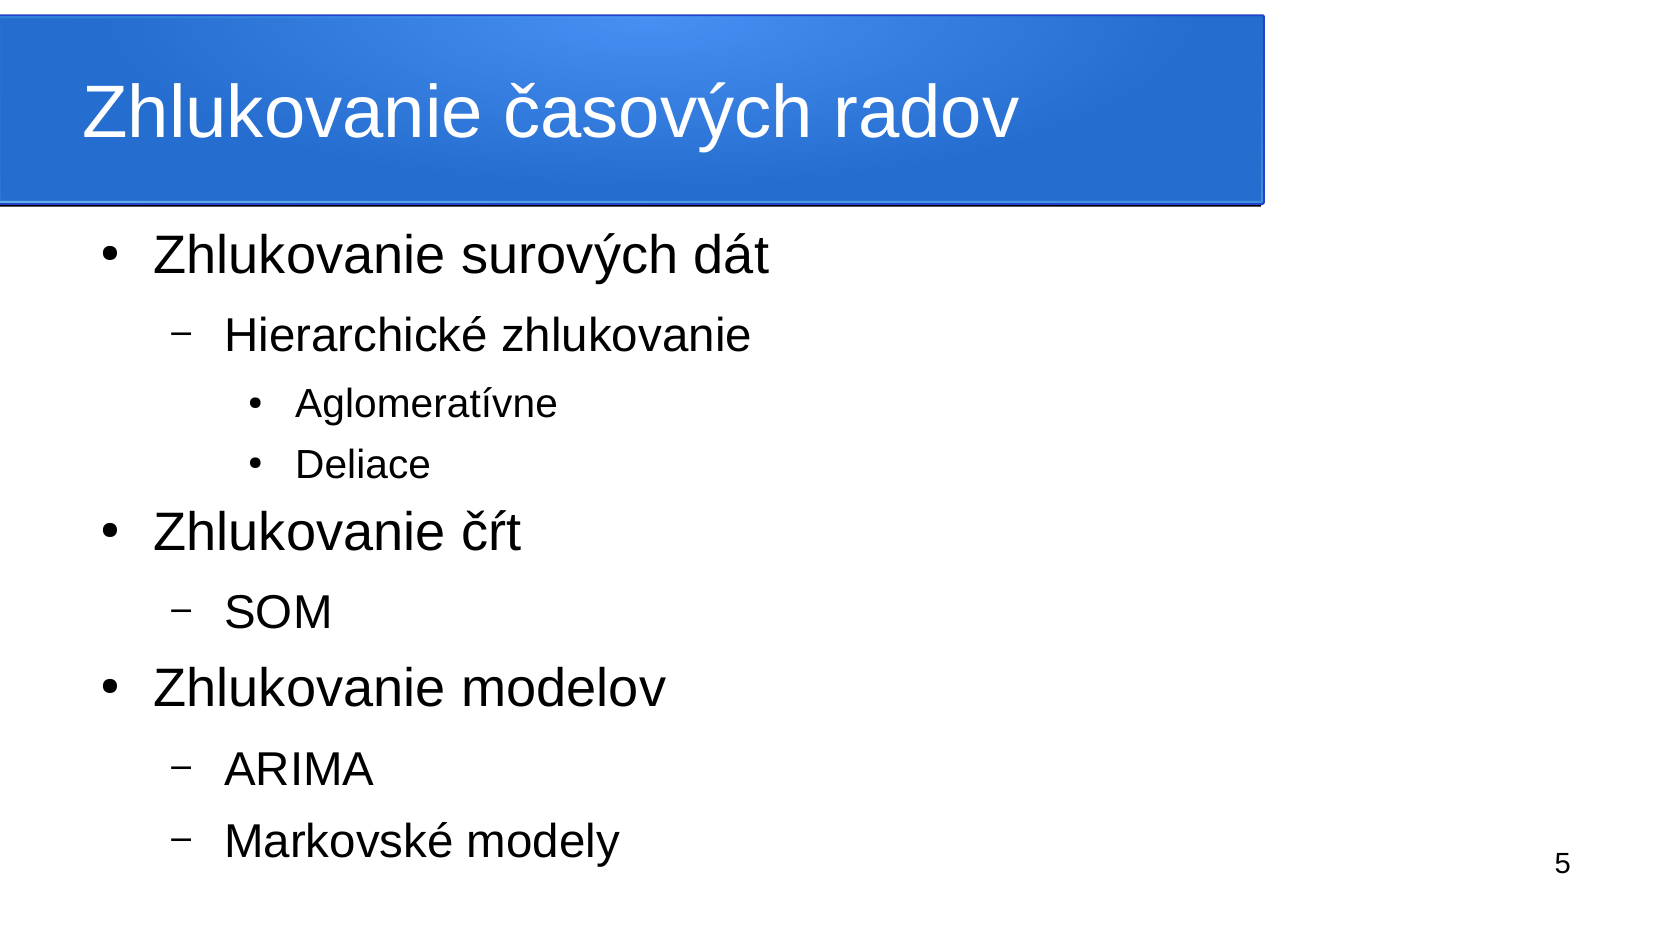

# Zhlukovanie časových radov
Zhlukovanie surových dát
Hierarchické zhlukovanie
Aglomeratívne
Deliace
Zhlukovanie čŕt
SOM
Zhlukovanie modelov
ARIMA
Markovské modely
5